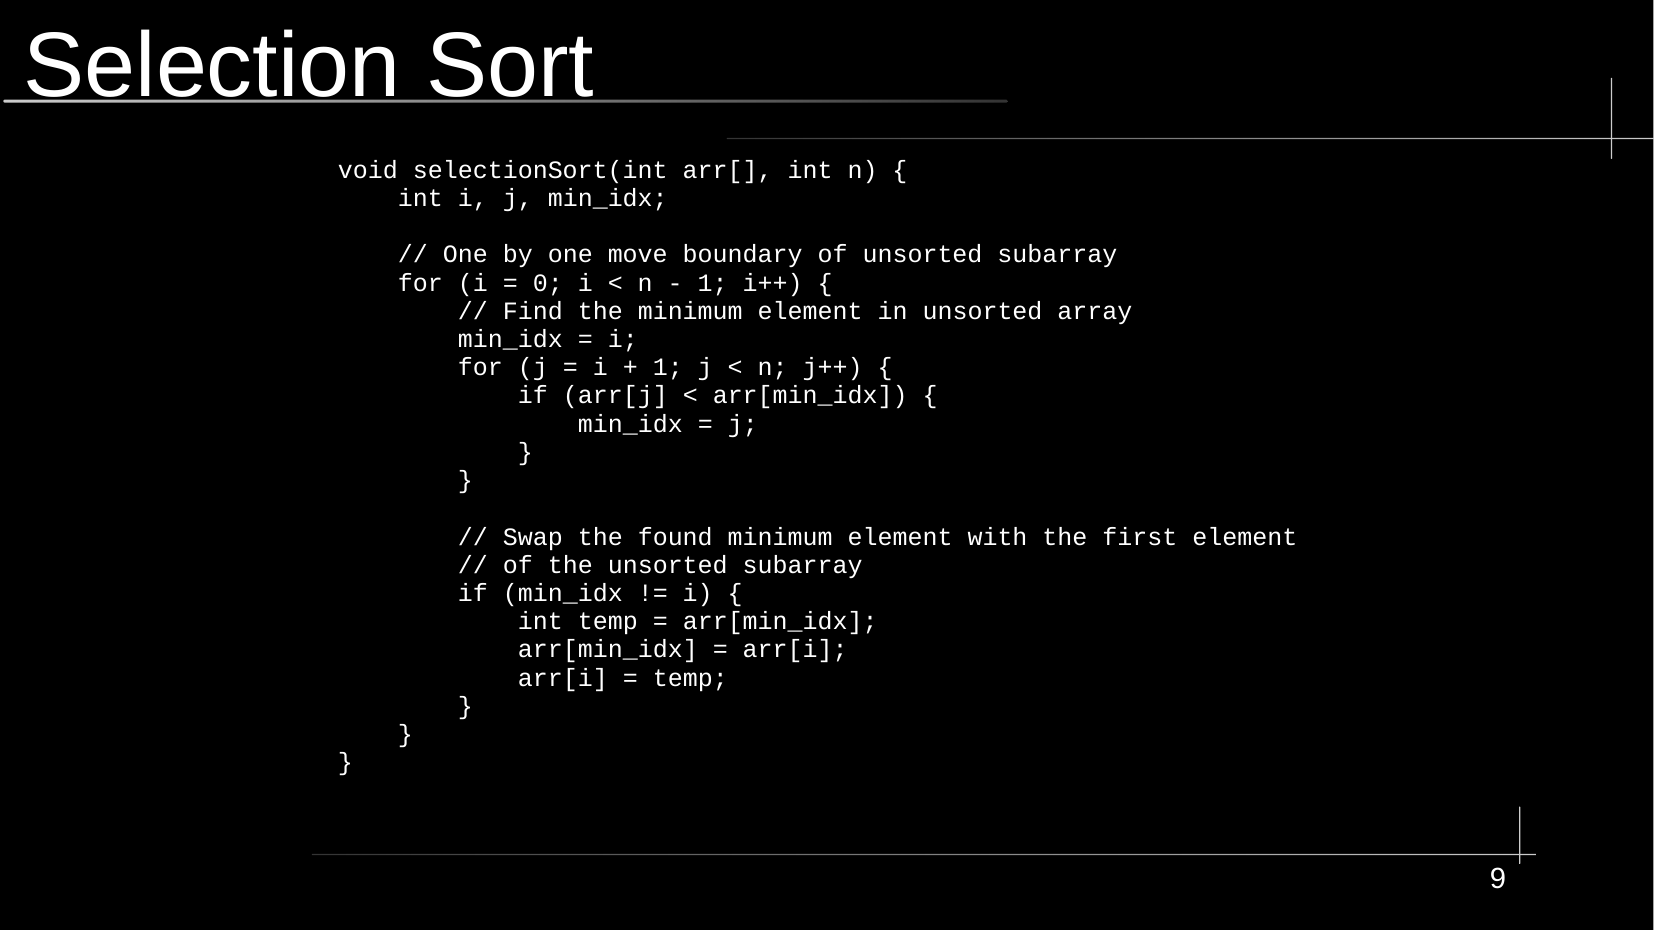

# Selection Sort
void selectionSort(int arr[], int n) {
 int i, j, min_idx;
 // One by one move boundary of unsorted subarray
 for (i = 0; i < n - 1; i++) {
 // Find the minimum element in unsorted array
 min_idx = i;
 for (j = i + 1; j < n; j++) {
 if (arr[j] < arr[min_idx]) {
 min_idx = j;
 }
 }
 // Swap the found minimum element with the first element
 // of the unsorted subarray
 if (min_idx != i) {
 int temp = arr[min_idx];
 arr[min_idx] = arr[i];
 arr[i] = temp;
 }
 }
}
9